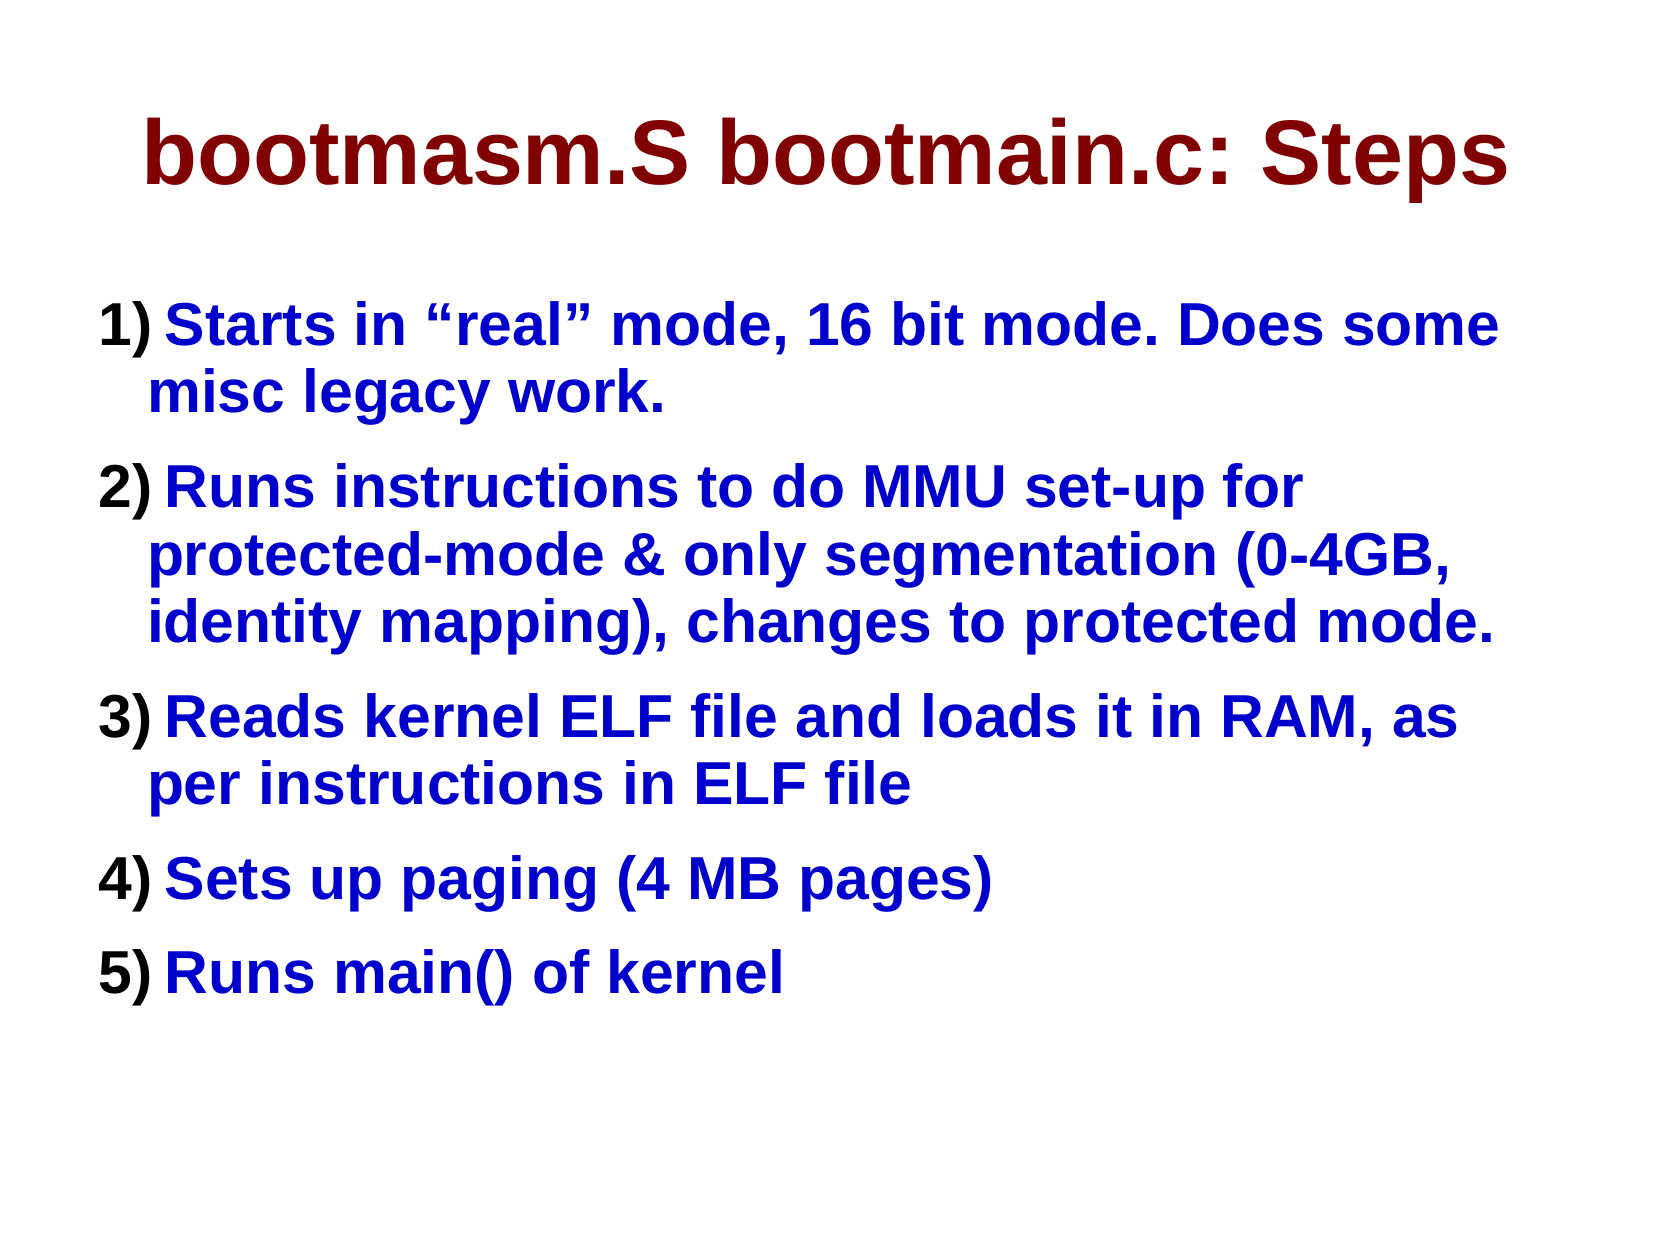

# bootmasm.S bootmain.c: Steps
 Starts in “real” mode, 16 bit mode. Does some misc legacy work.
 Runs instructions to do MMU set-up for protected-mode & only segmentation (0-4GB, identity mapping), changes to protected mode.
 Reads kernel ELF file and loads it in RAM, as per instructions in ELF file
 Sets up paging (4 MB pages)
 Runs main() of kernel